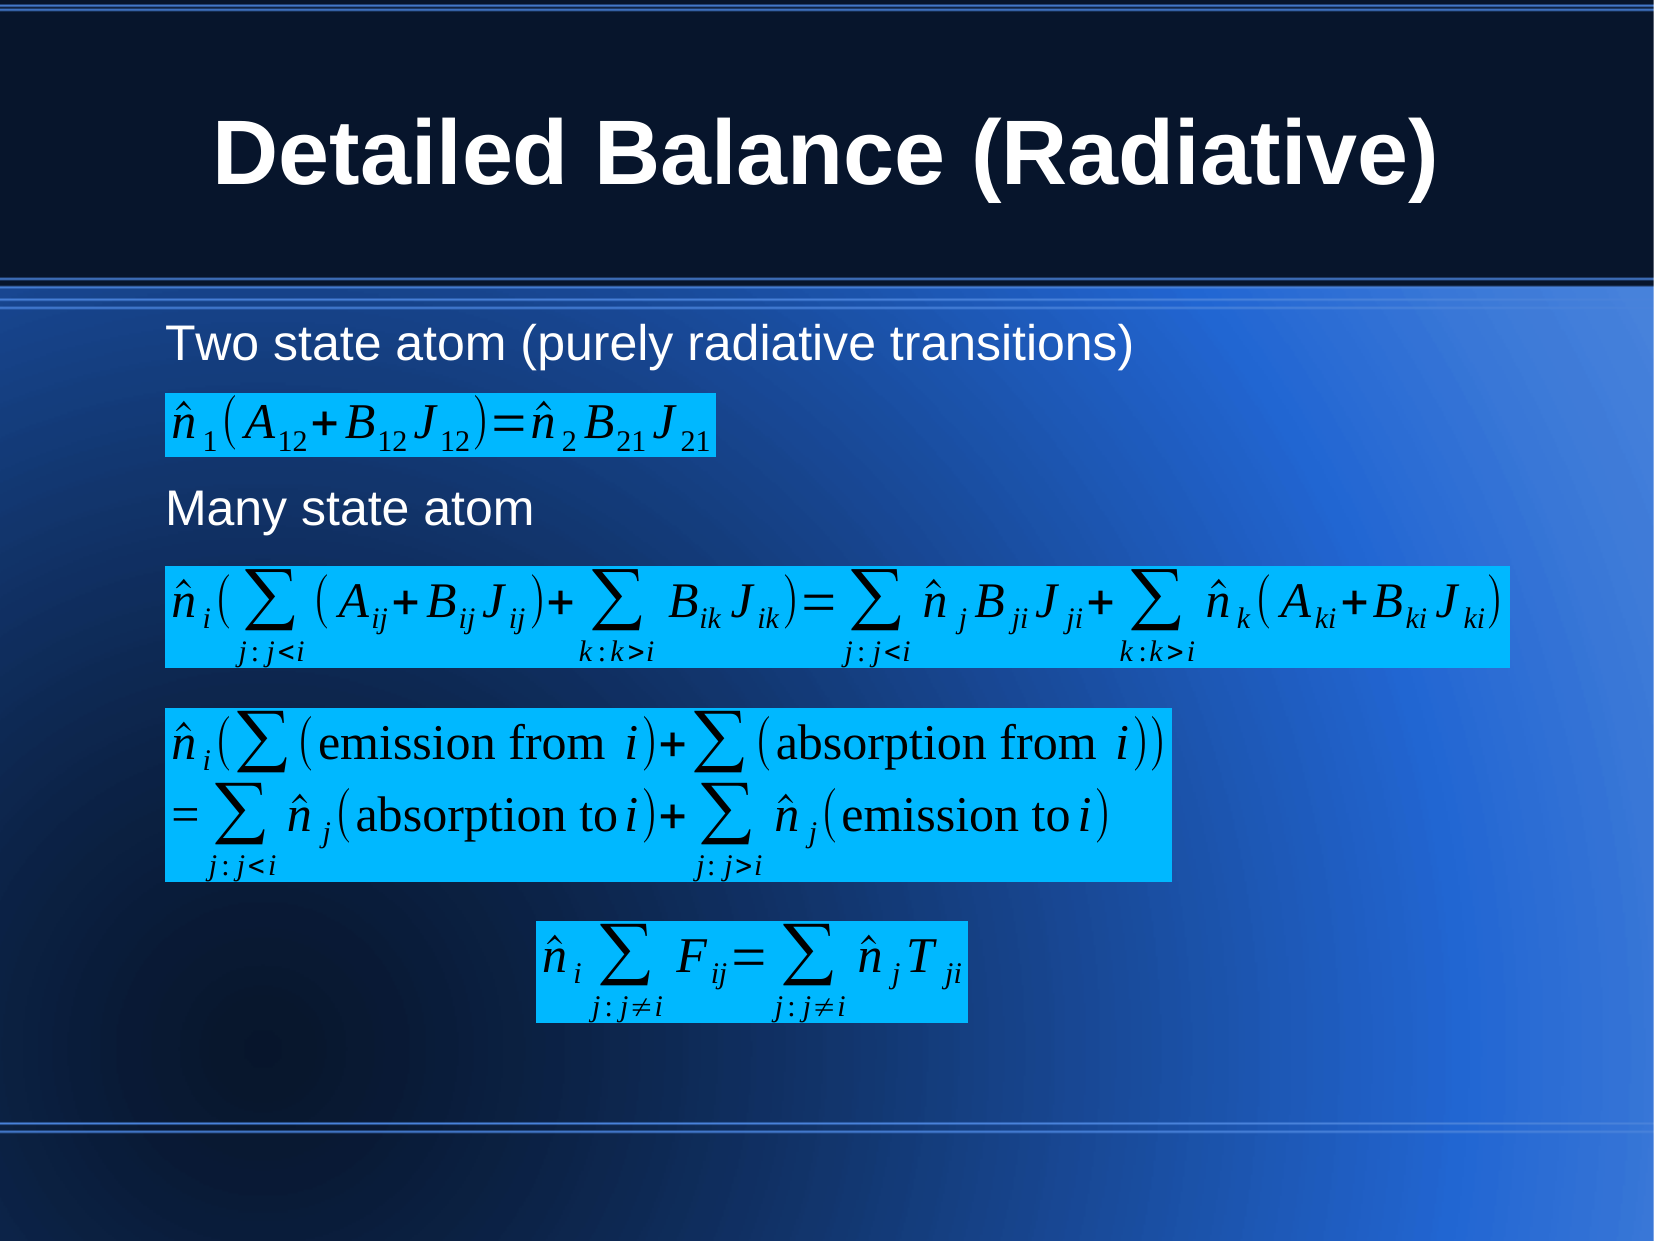

# Detailed Balance (Radiative)
Two state atom (purely radiative transitions)
Many state atom